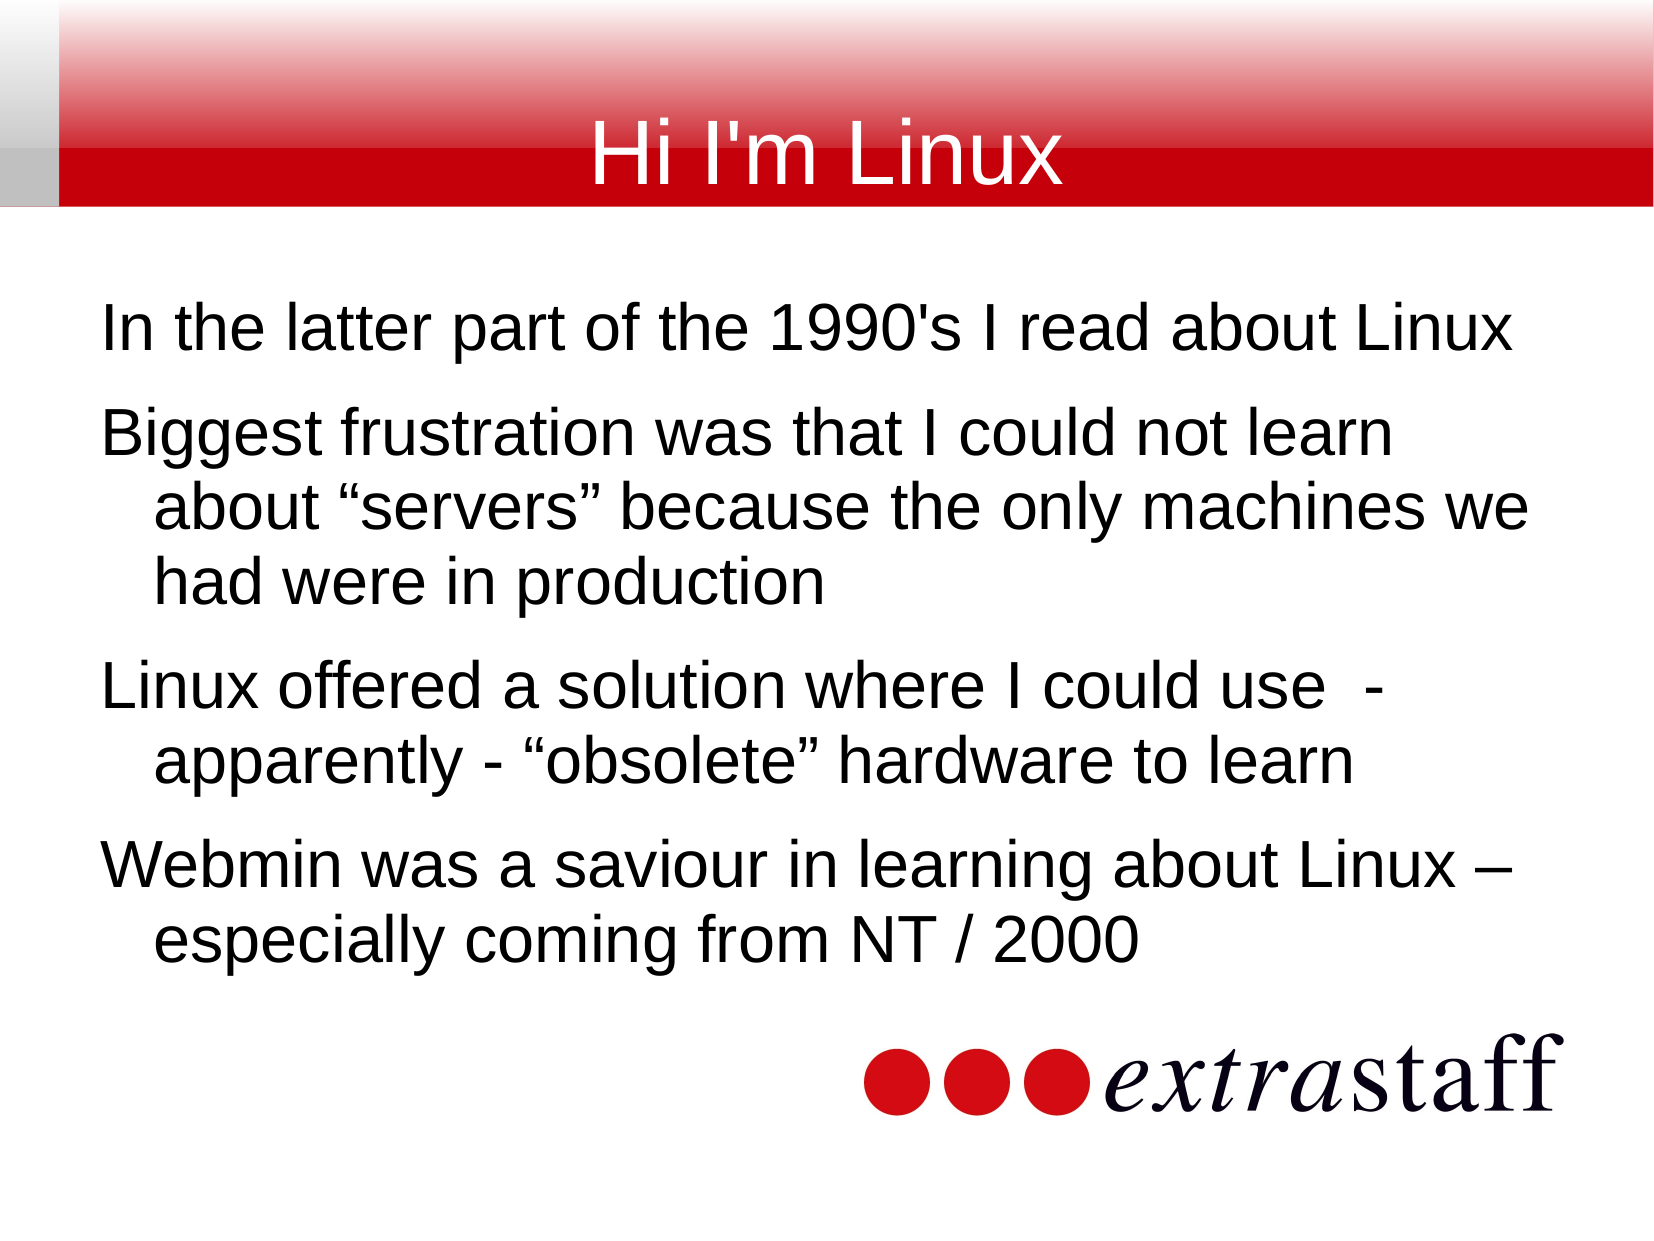

# Hi I'm Linux
In the latter part of the 1990's I read about Linux
Biggest frustration was that I could not learn about “servers” because the only machines we had were in production
Linux offered a solution where I could use - apparently - “obsolete” hardware to learn
Webmin was a saviour in learning about Linux – especially coming from NT / 2000